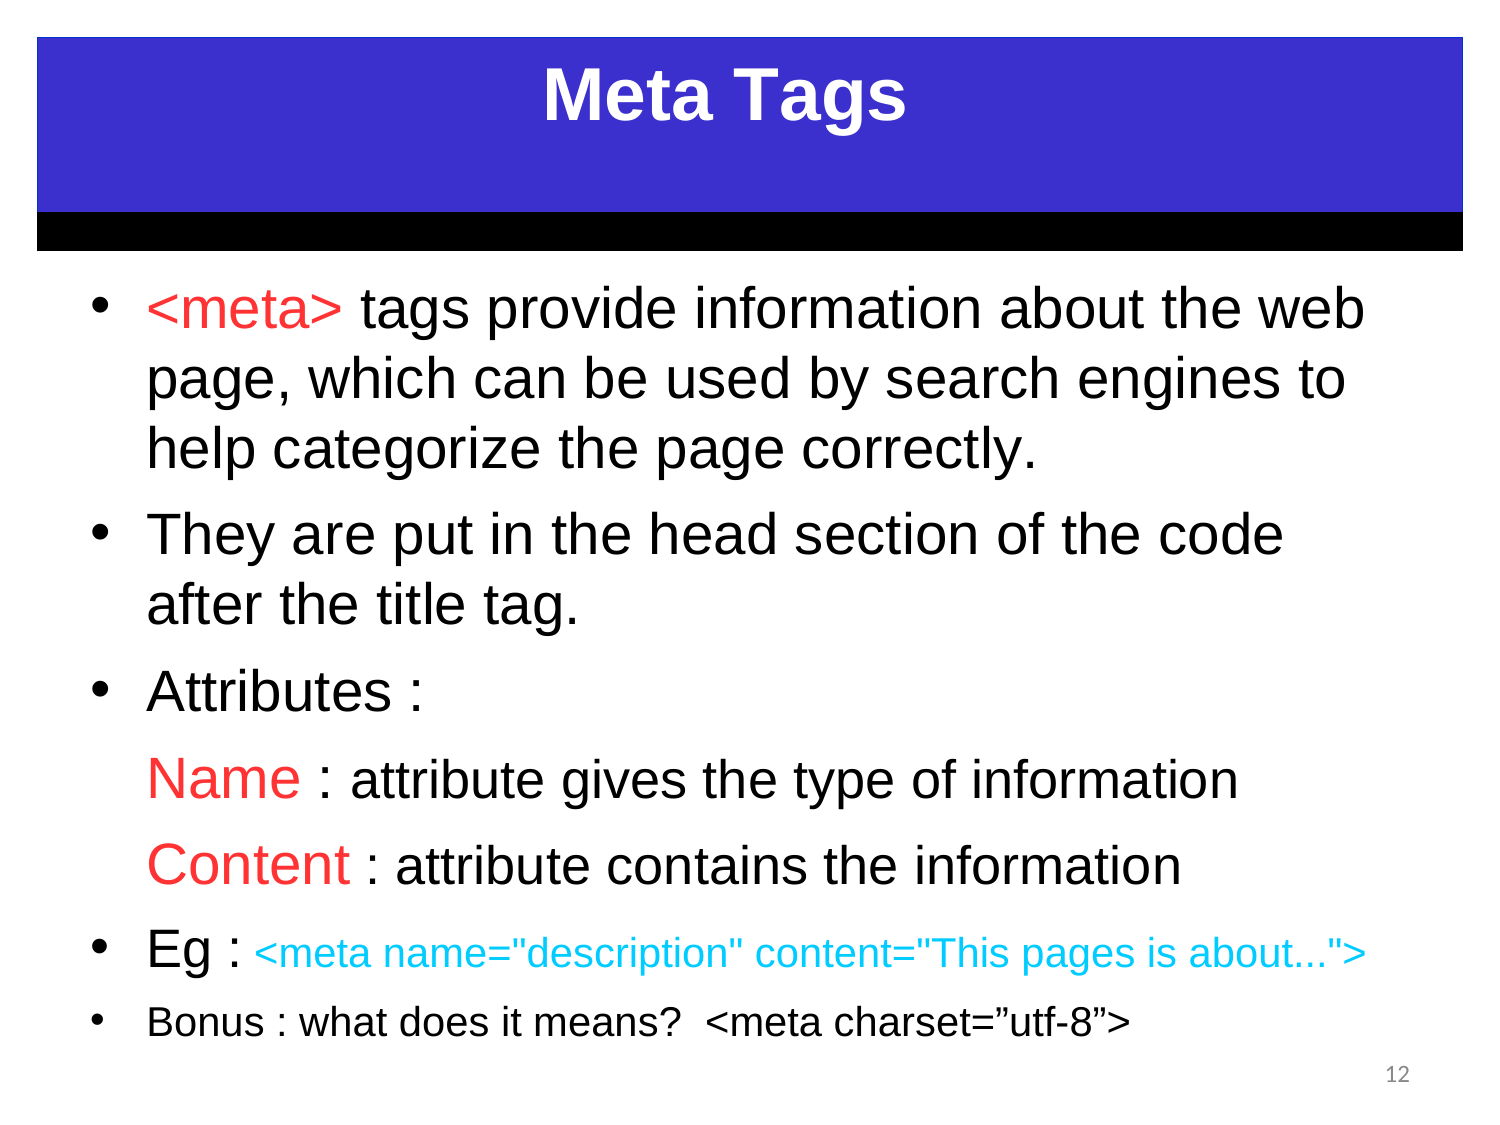

Meta Tags
# <meta> tags provide information about the web page, which can be used by search engines to help categorize the page correctly.
They are put in the head section of the code after the title tag.
Attributes :
Name : attribute gives the type of information
Content : attribute contains the information
Eg : <meta name="description" content="This pages is about...">
Bonus : what does it means? <meta charset=”utf-8”>